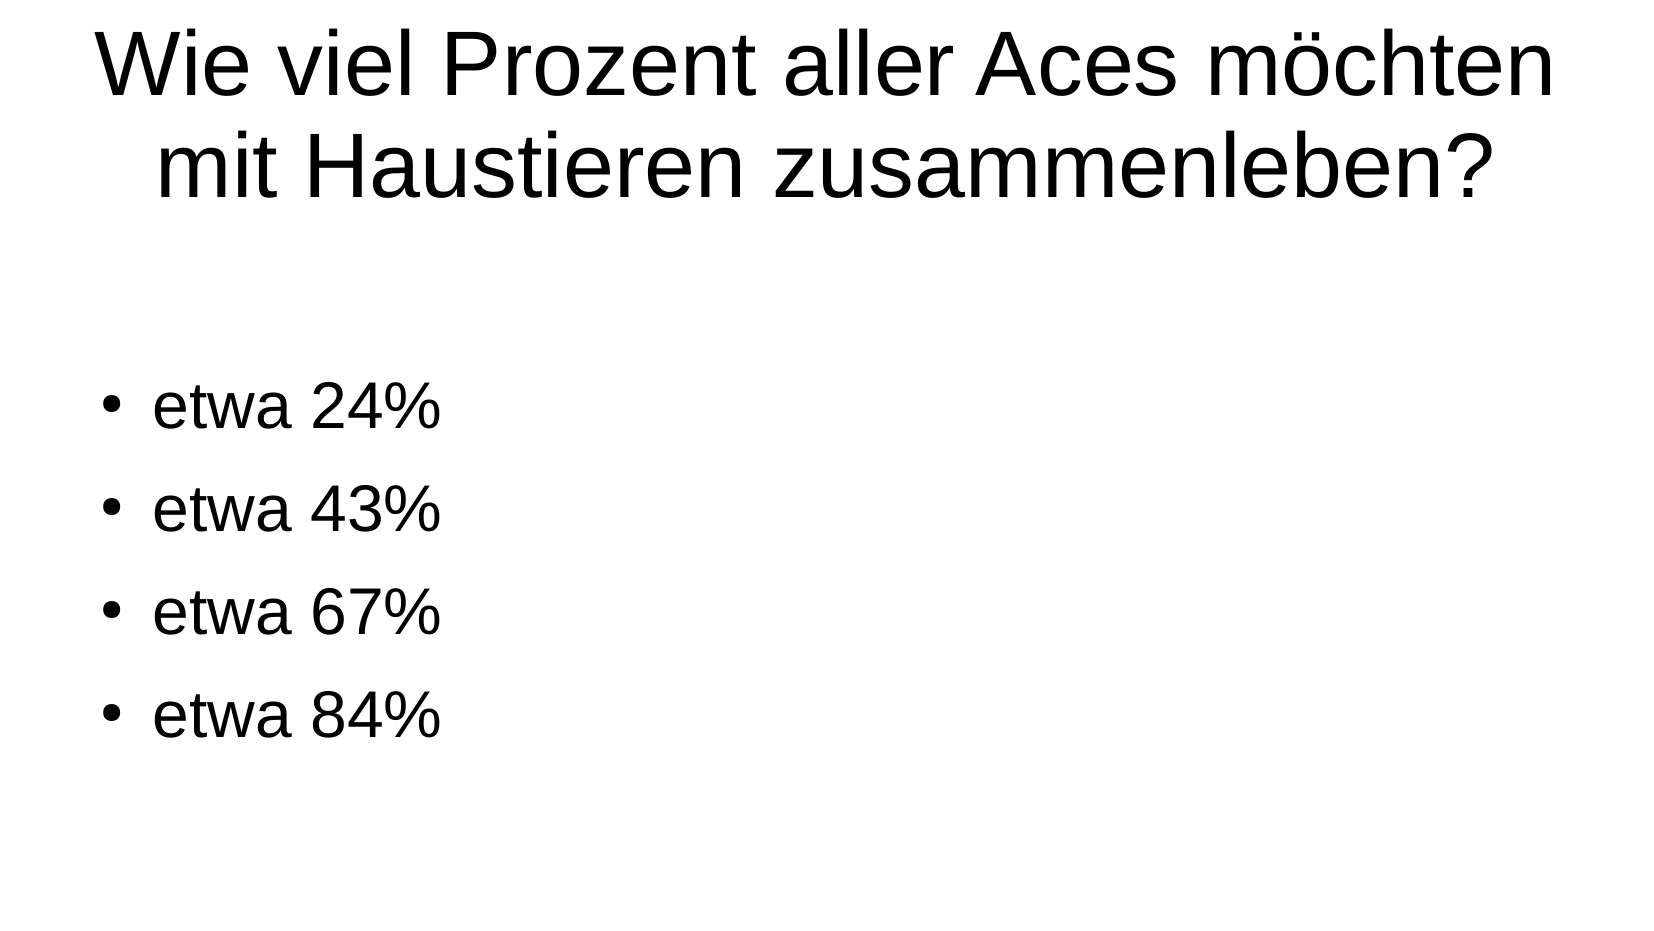

# Wie viel Prozent aller Aces möchten mit Haustieren zusammenleben?
etwa 24%
etwa 43%
etwa 67%
etwa 84%